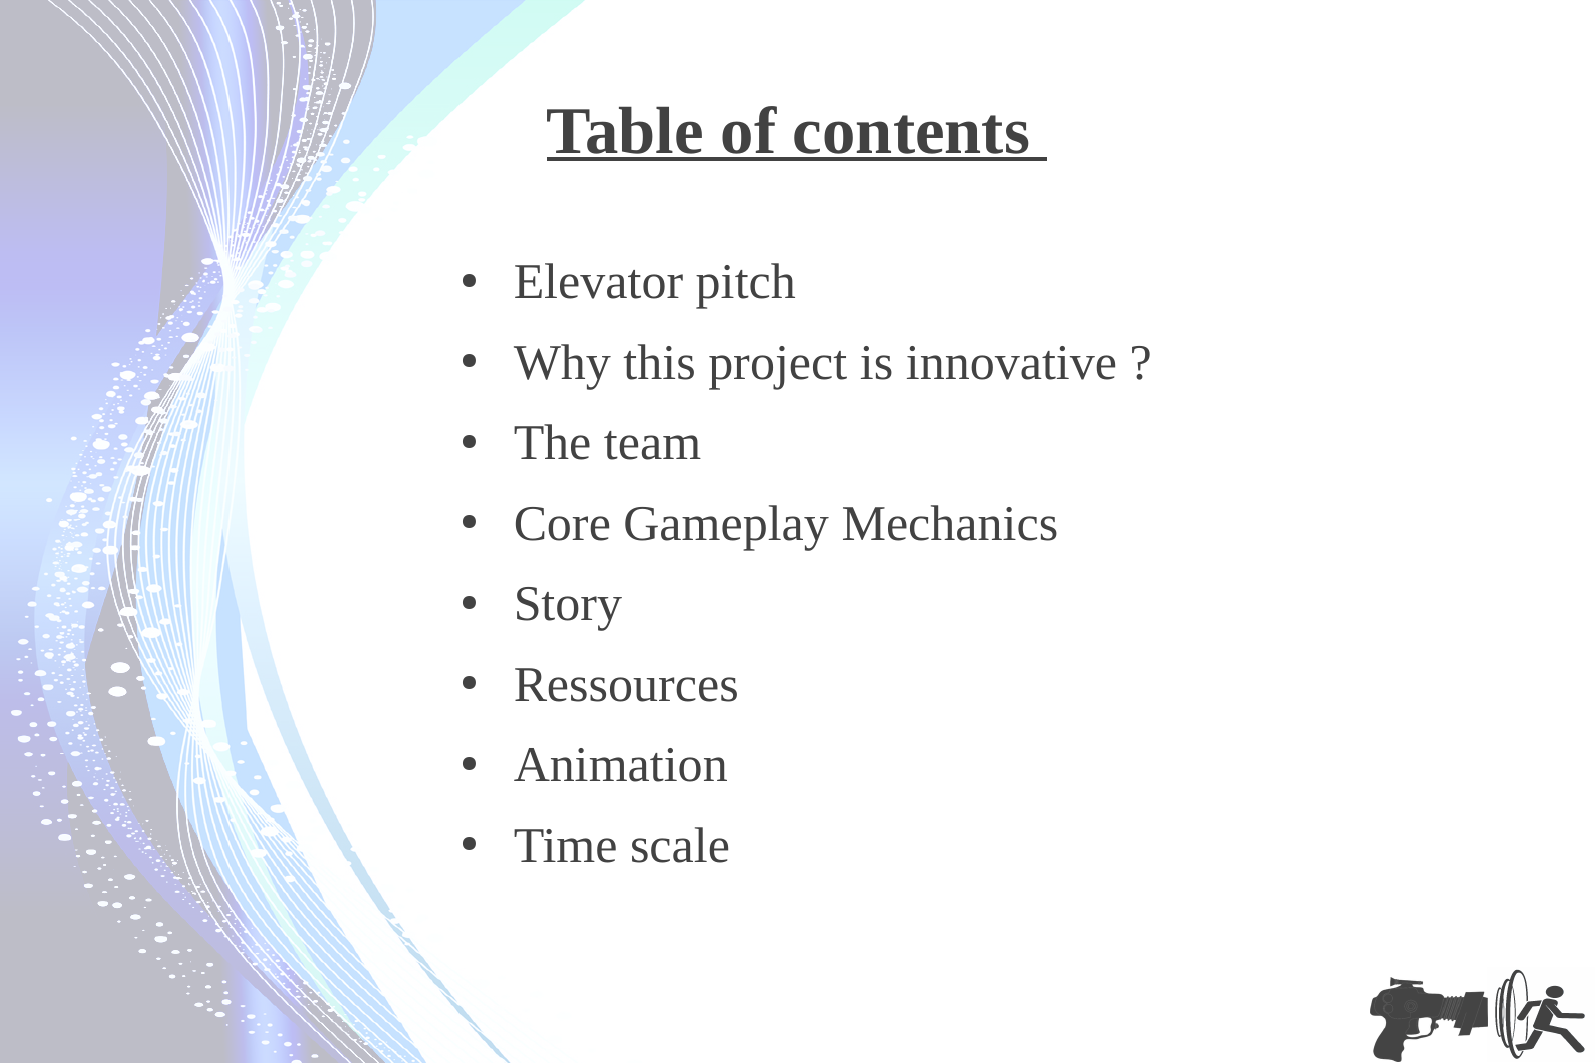

# Table of contents
Elevator pitch
Why this project is innovative ?
The team
Core Gameplay Mechanics
Story
Ressources
Animation
Time scale